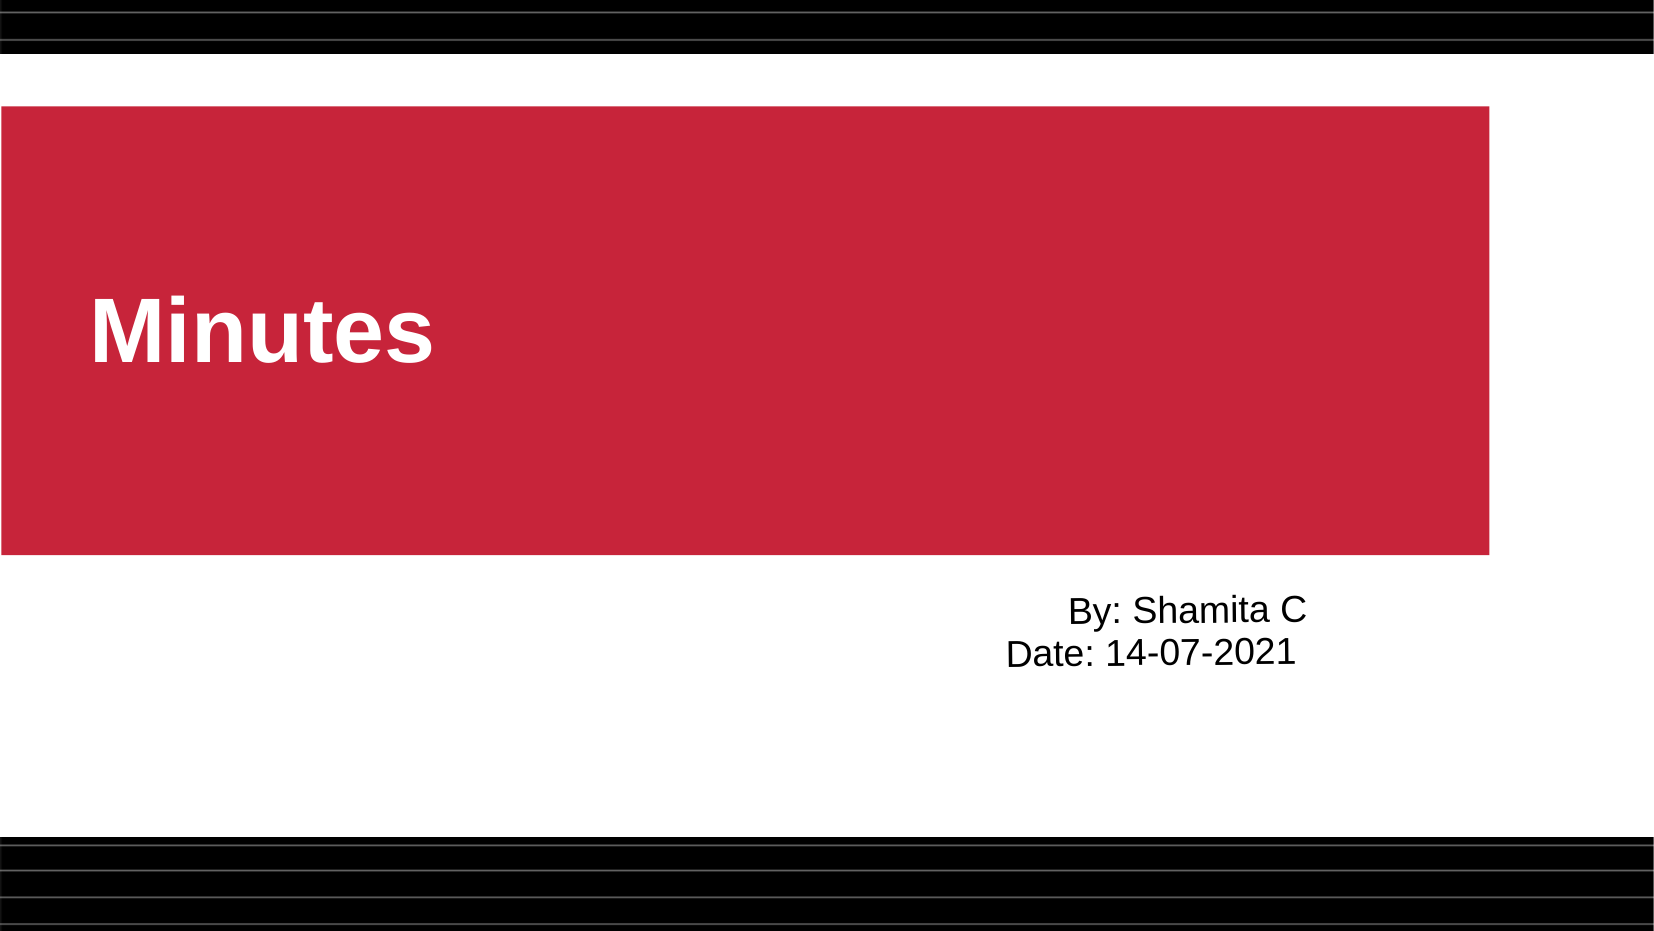

# Minutes
						By: Shamita C
					Date: 14-07-2021